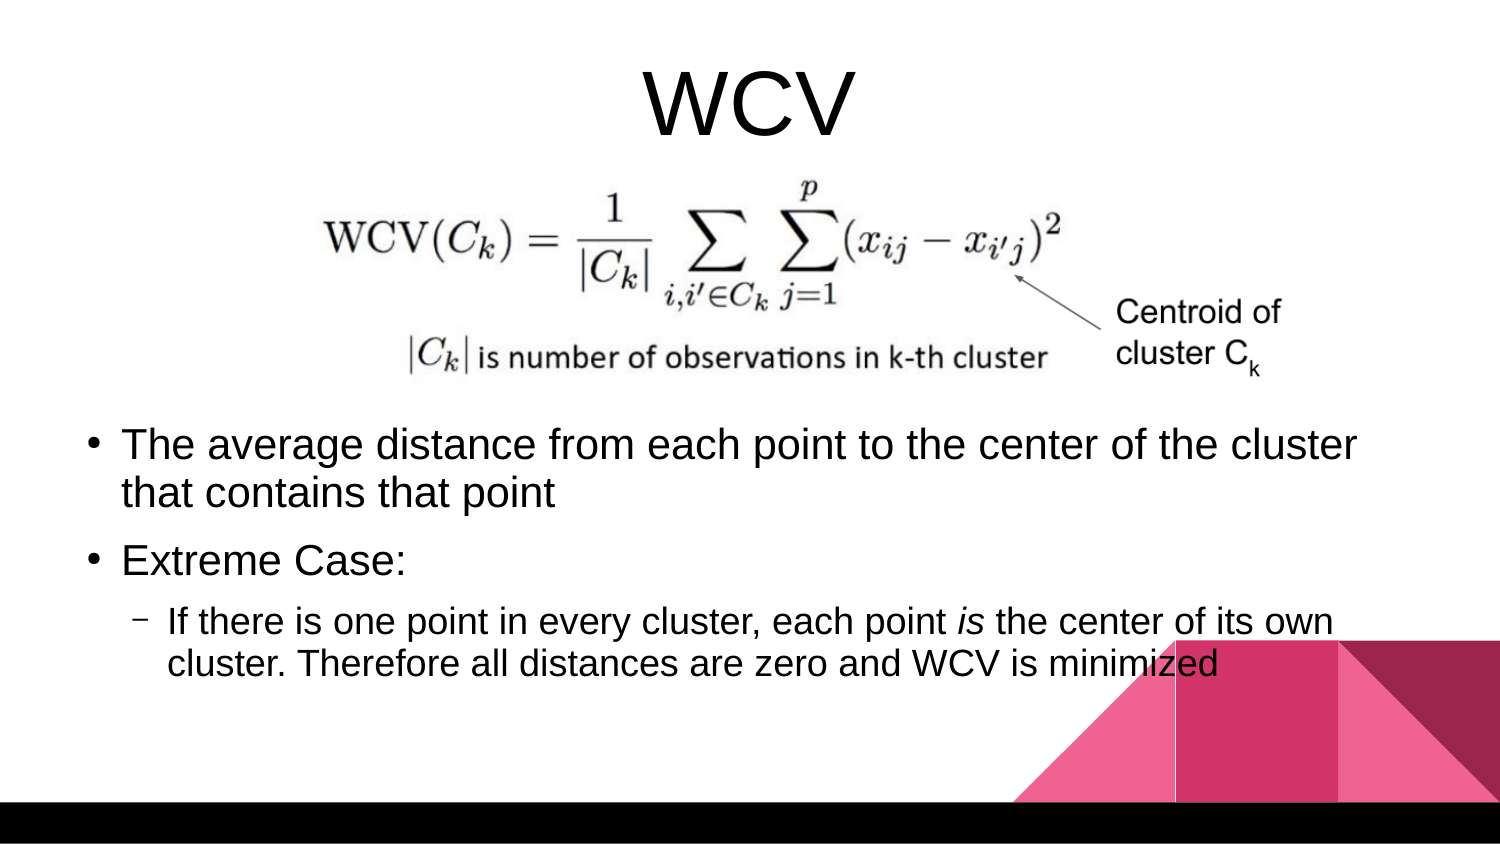

# WCV
The average distance from each point to the center of the cluster that contains that point
Extreme Case:
If there is one point in every cluster, each point is the center of its own cluster. Therefore all distances are zero and WCV is minimized